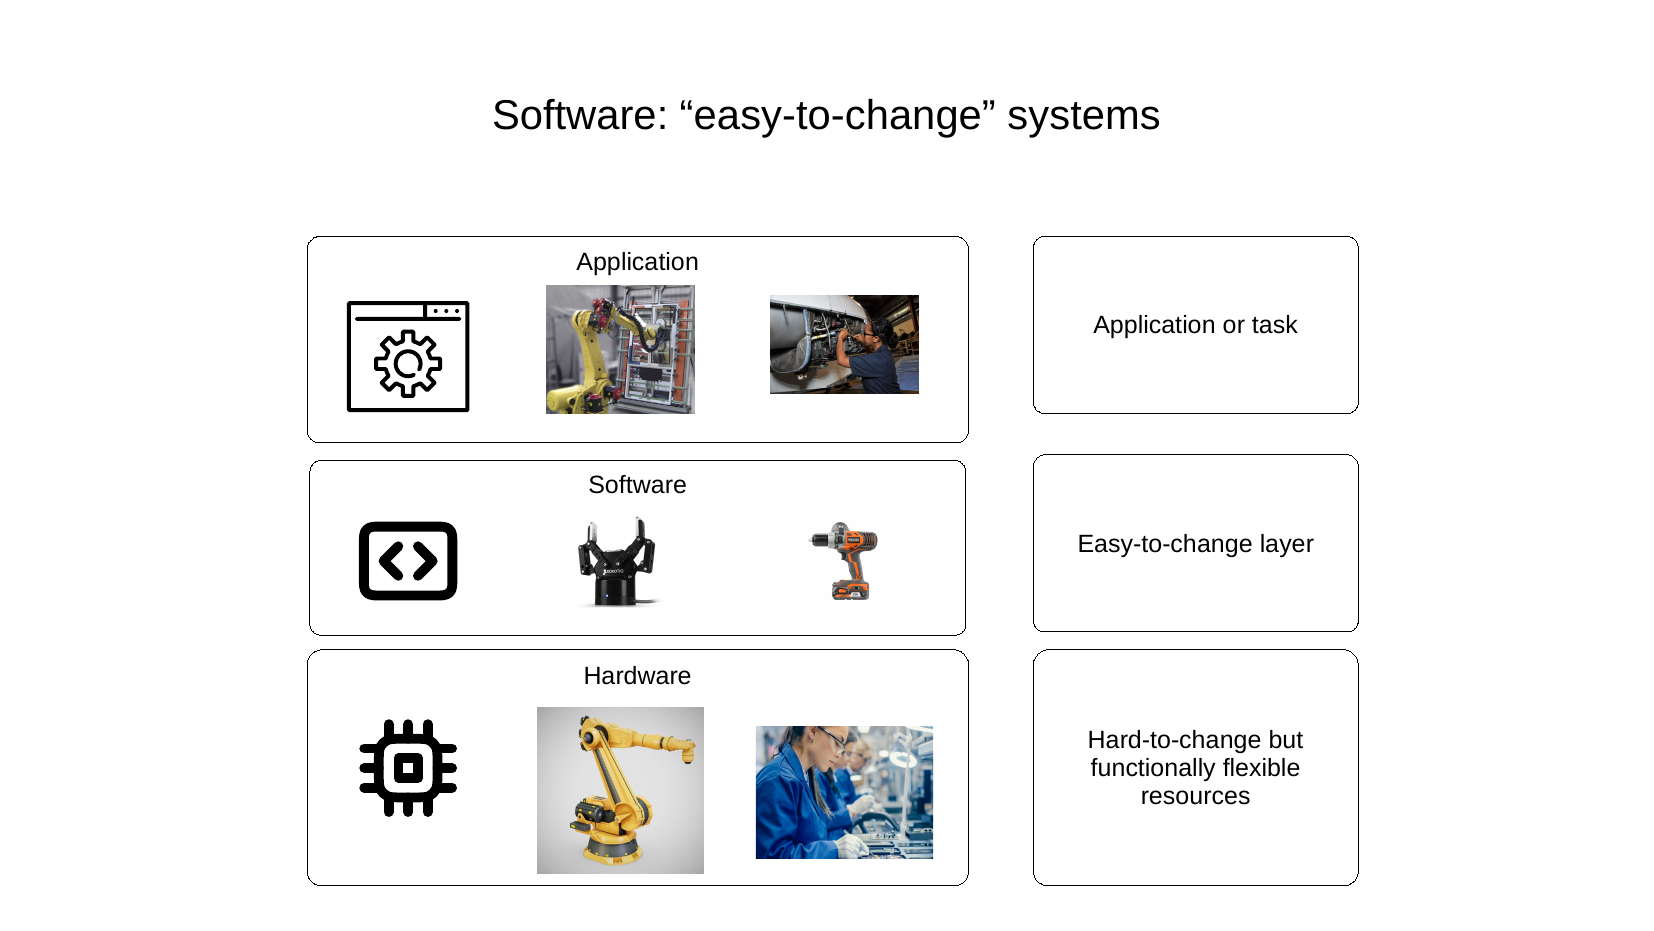

# Software: “easy-to-change” systems
Application
Application or task
Easy-to-change layer
Software
Hardware
Hard-to-change but functionally flexible resources